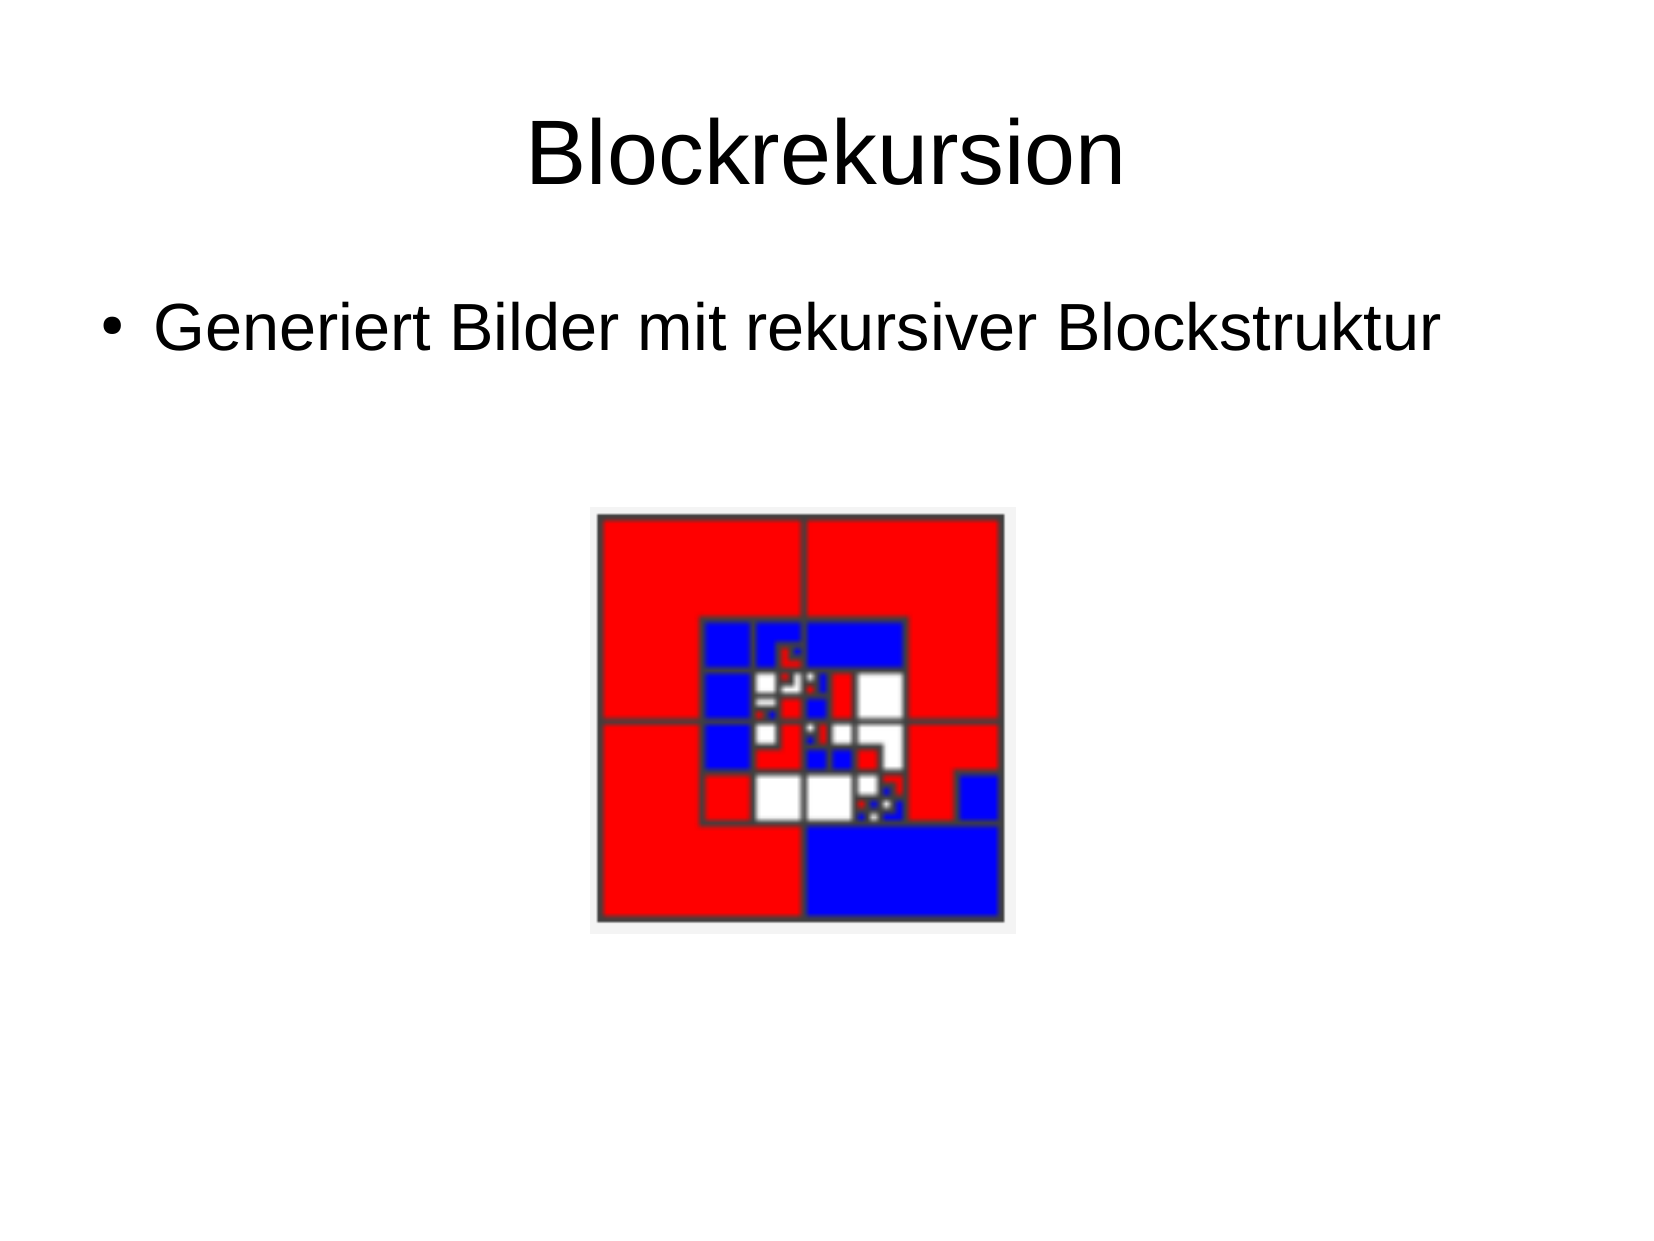

# Blockrekursion
Generiert Bilder mit rekursiver Blockstruktur